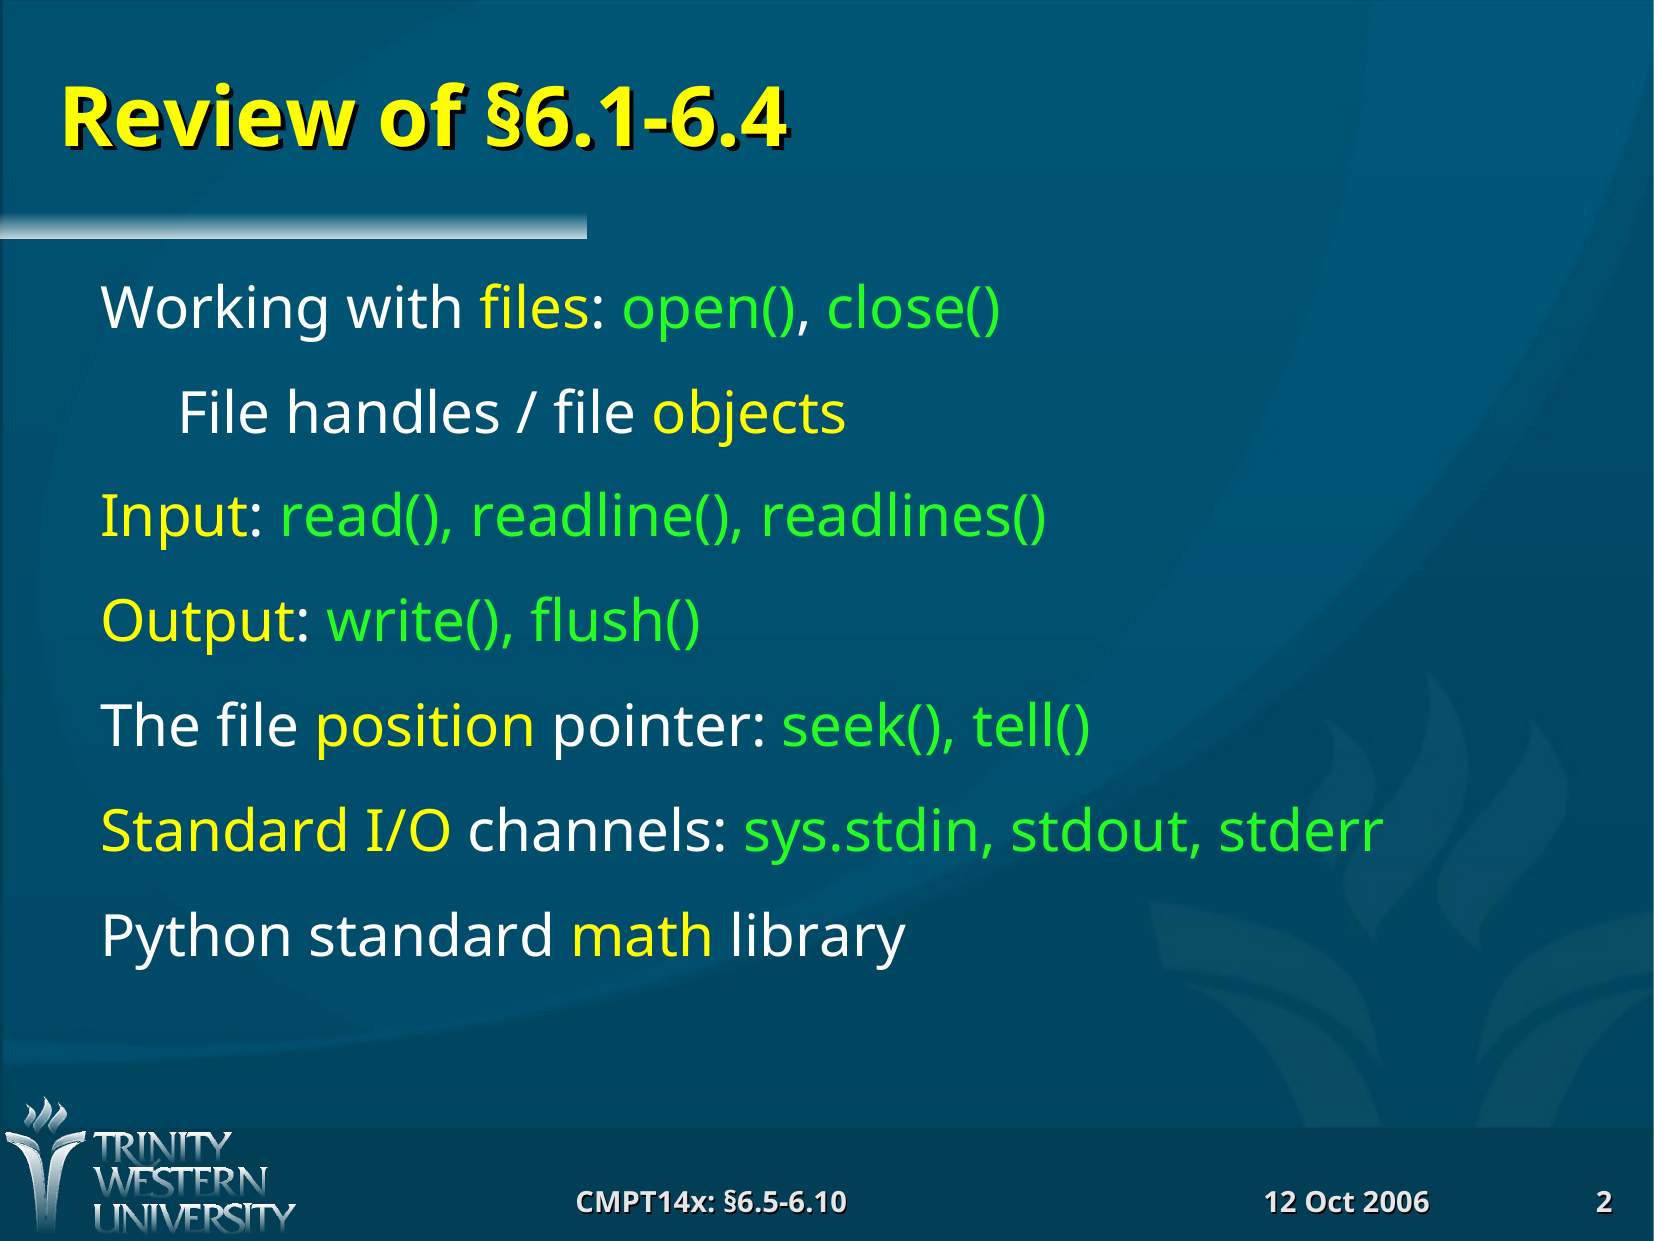

# Review of §6.1-6.4
Working with files: open(), close()
File handles / file objects
Input: read(), readline(), readlines()
Output: write(), flush()
The file position pointer: seek(), tell()
Standard I/O channels: sys.stdin, stdout, stderr
Python standard math library
CMPT14x: §6.5-6.10
12 Oct 2006
2